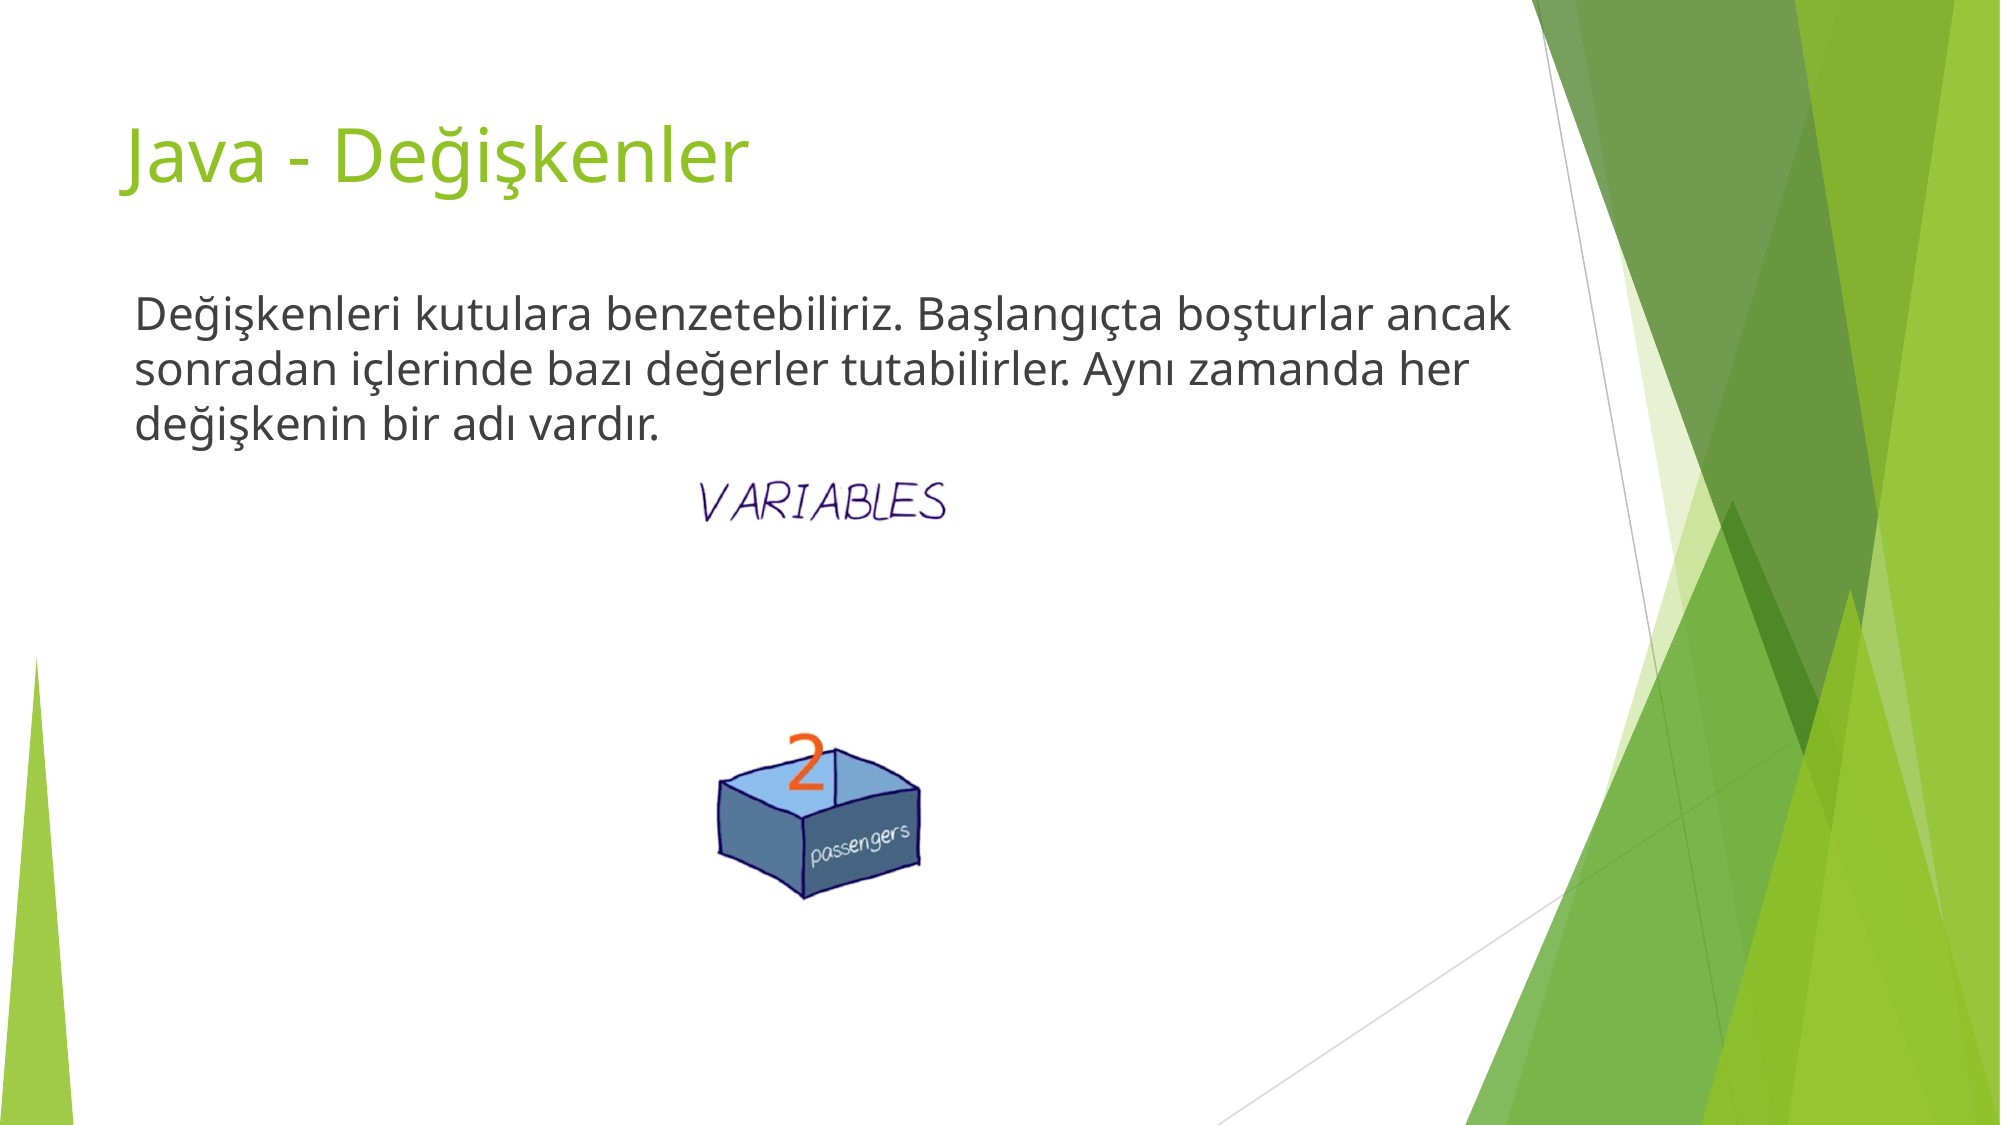

# Java - Değişkenler
Değişkenleri kutulara benzetebiliriz. Başlangıçta boşturlar ancak sonradan içlerinde bazı değerler tutabilirler. Aynı zamanda her değişkenin bir adı vardır.